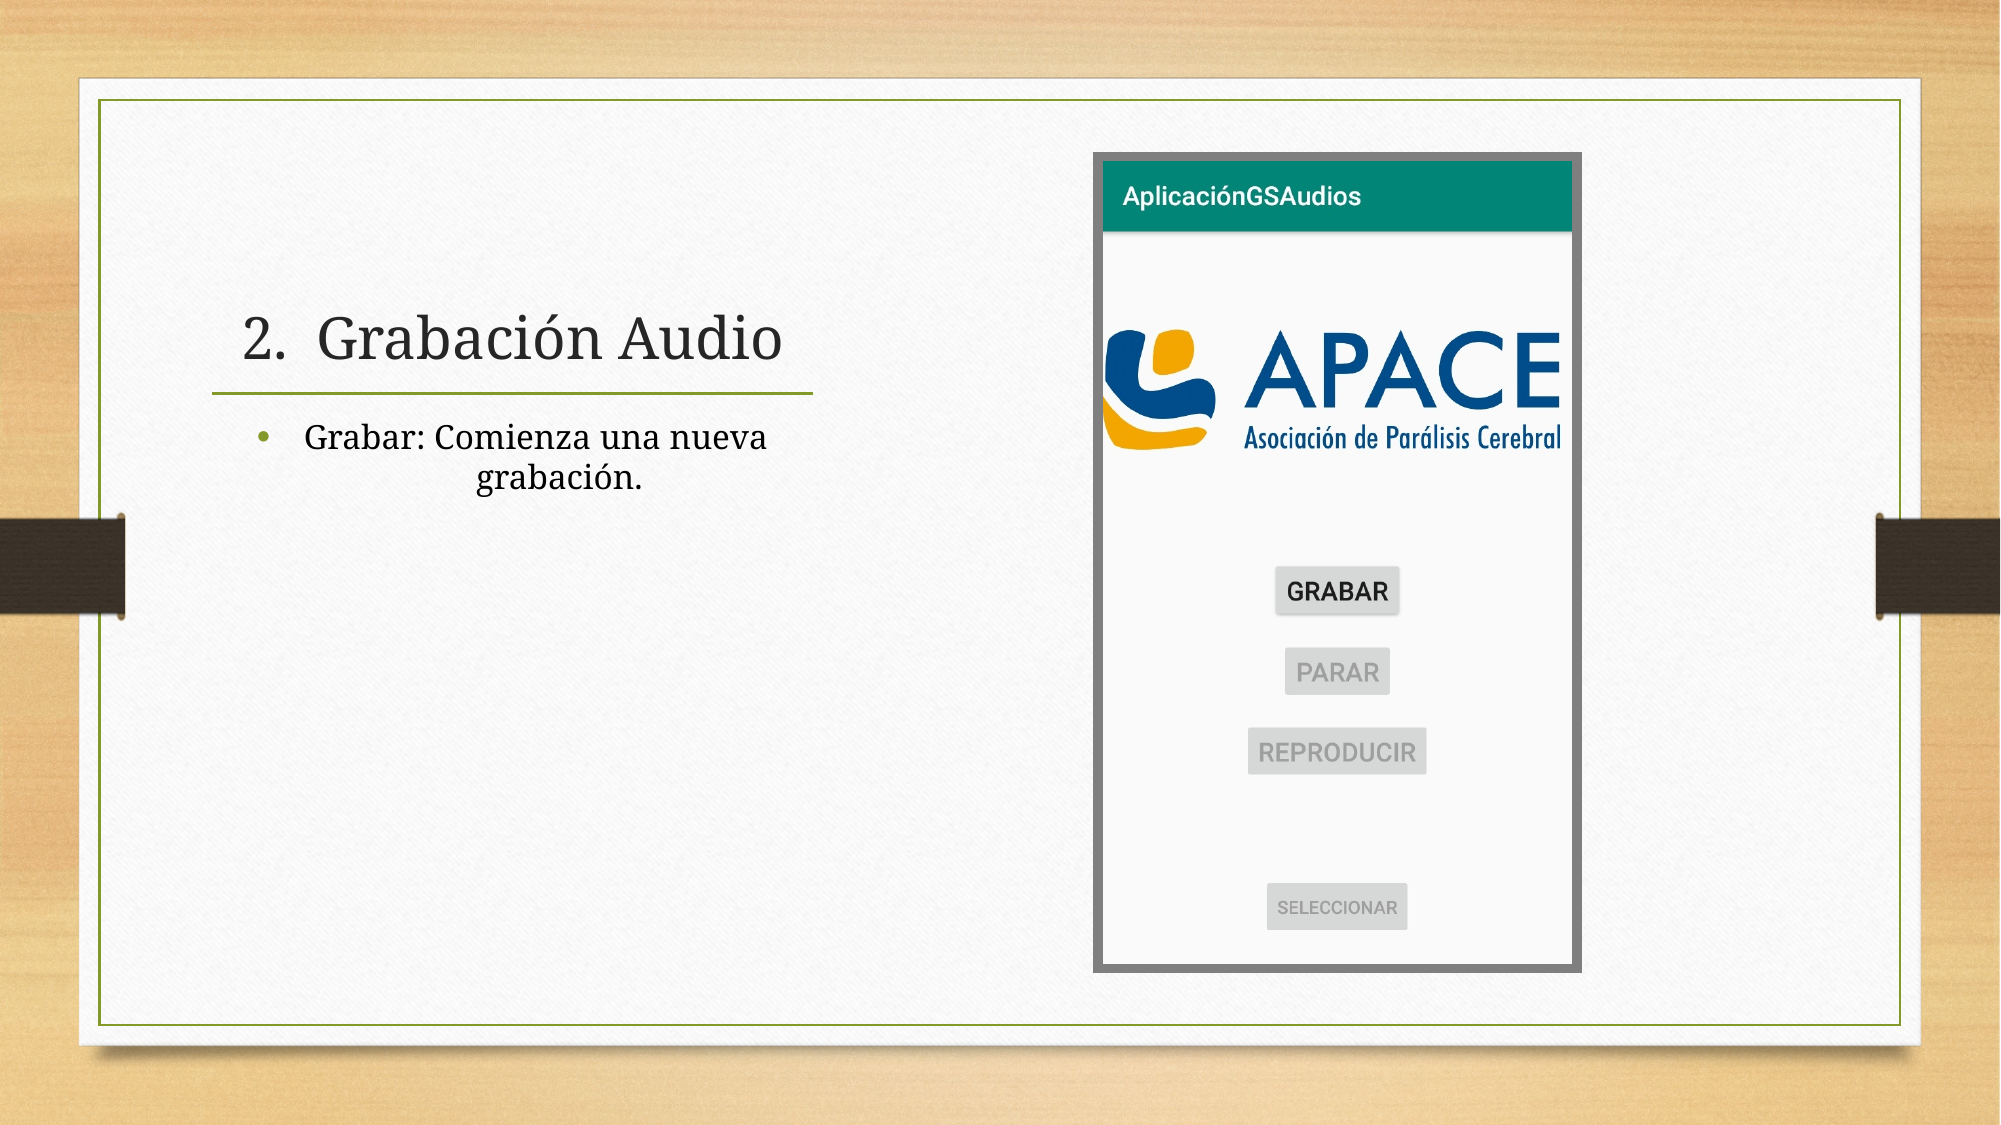

# 2.	Grabación Audio
Grabar: Comienza una nueva grabación.